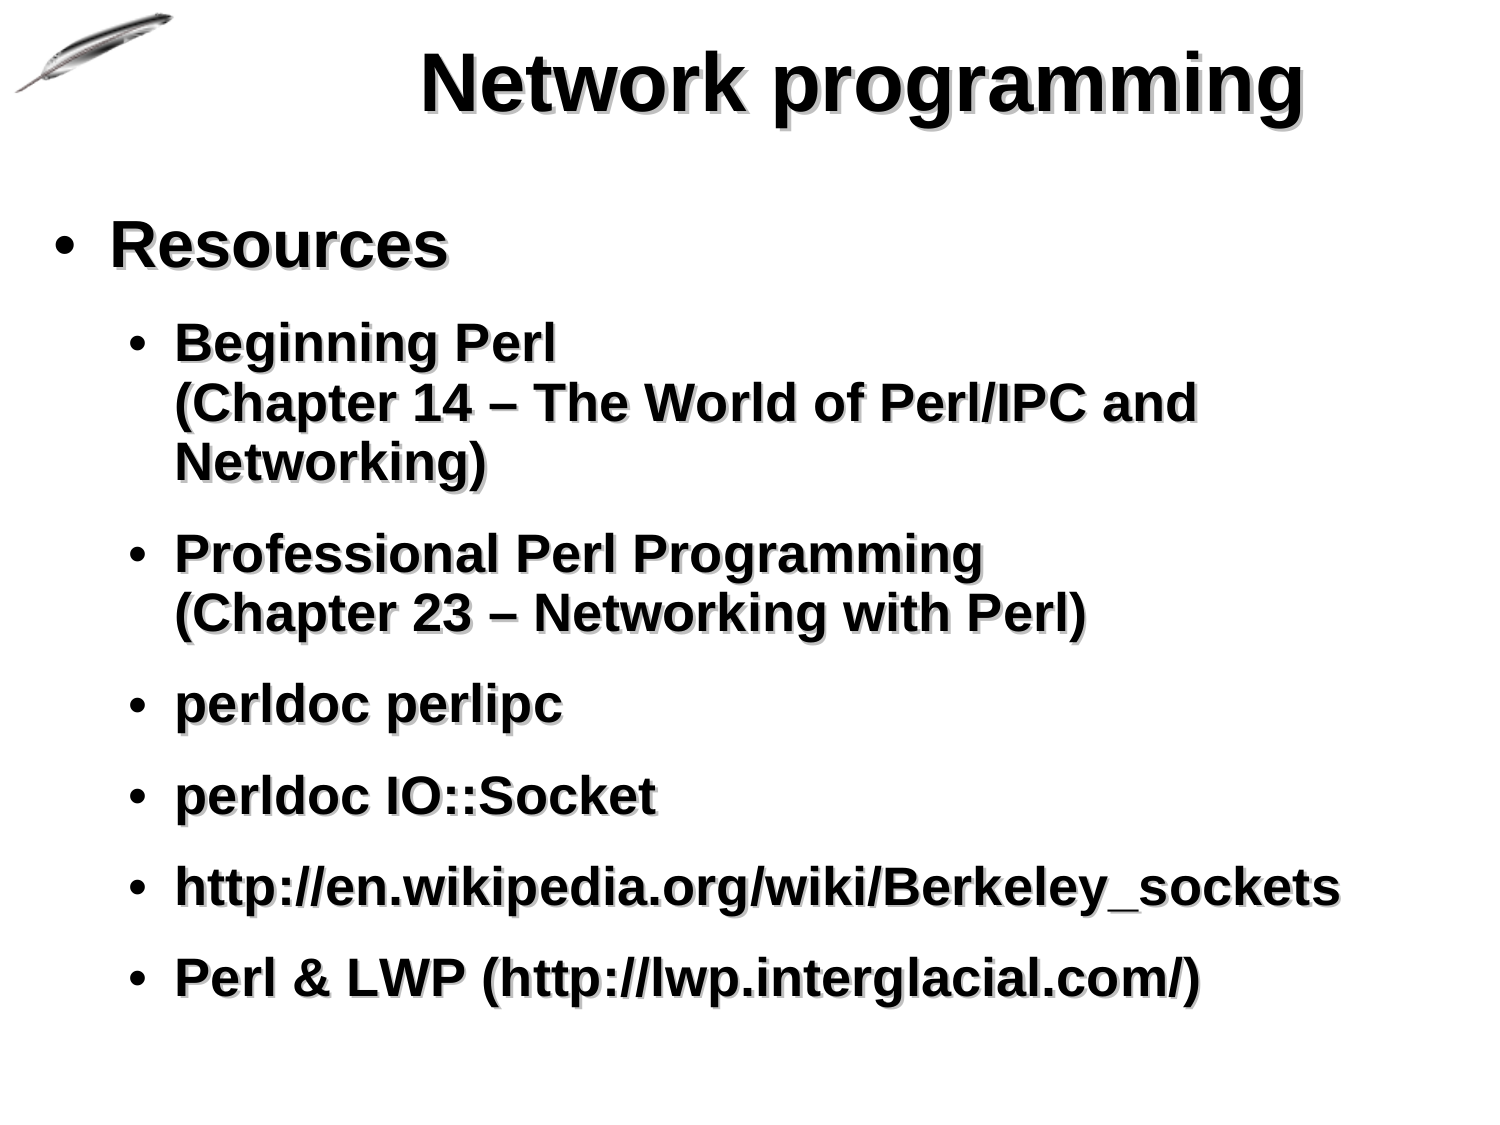

# Network programming
Resources
Beginning Perl
(Chapter 14 – The World of Perl/IPC and Networking)
Professional Perl Programming
(Chapter 23 – Networking with Perl)
perldoc perlipc
perldoc IO::Socket
http://en.wikipedia.org/wiki/Berkeley_sockets
Perl & LWP (http://lwp.interglacial.com/)